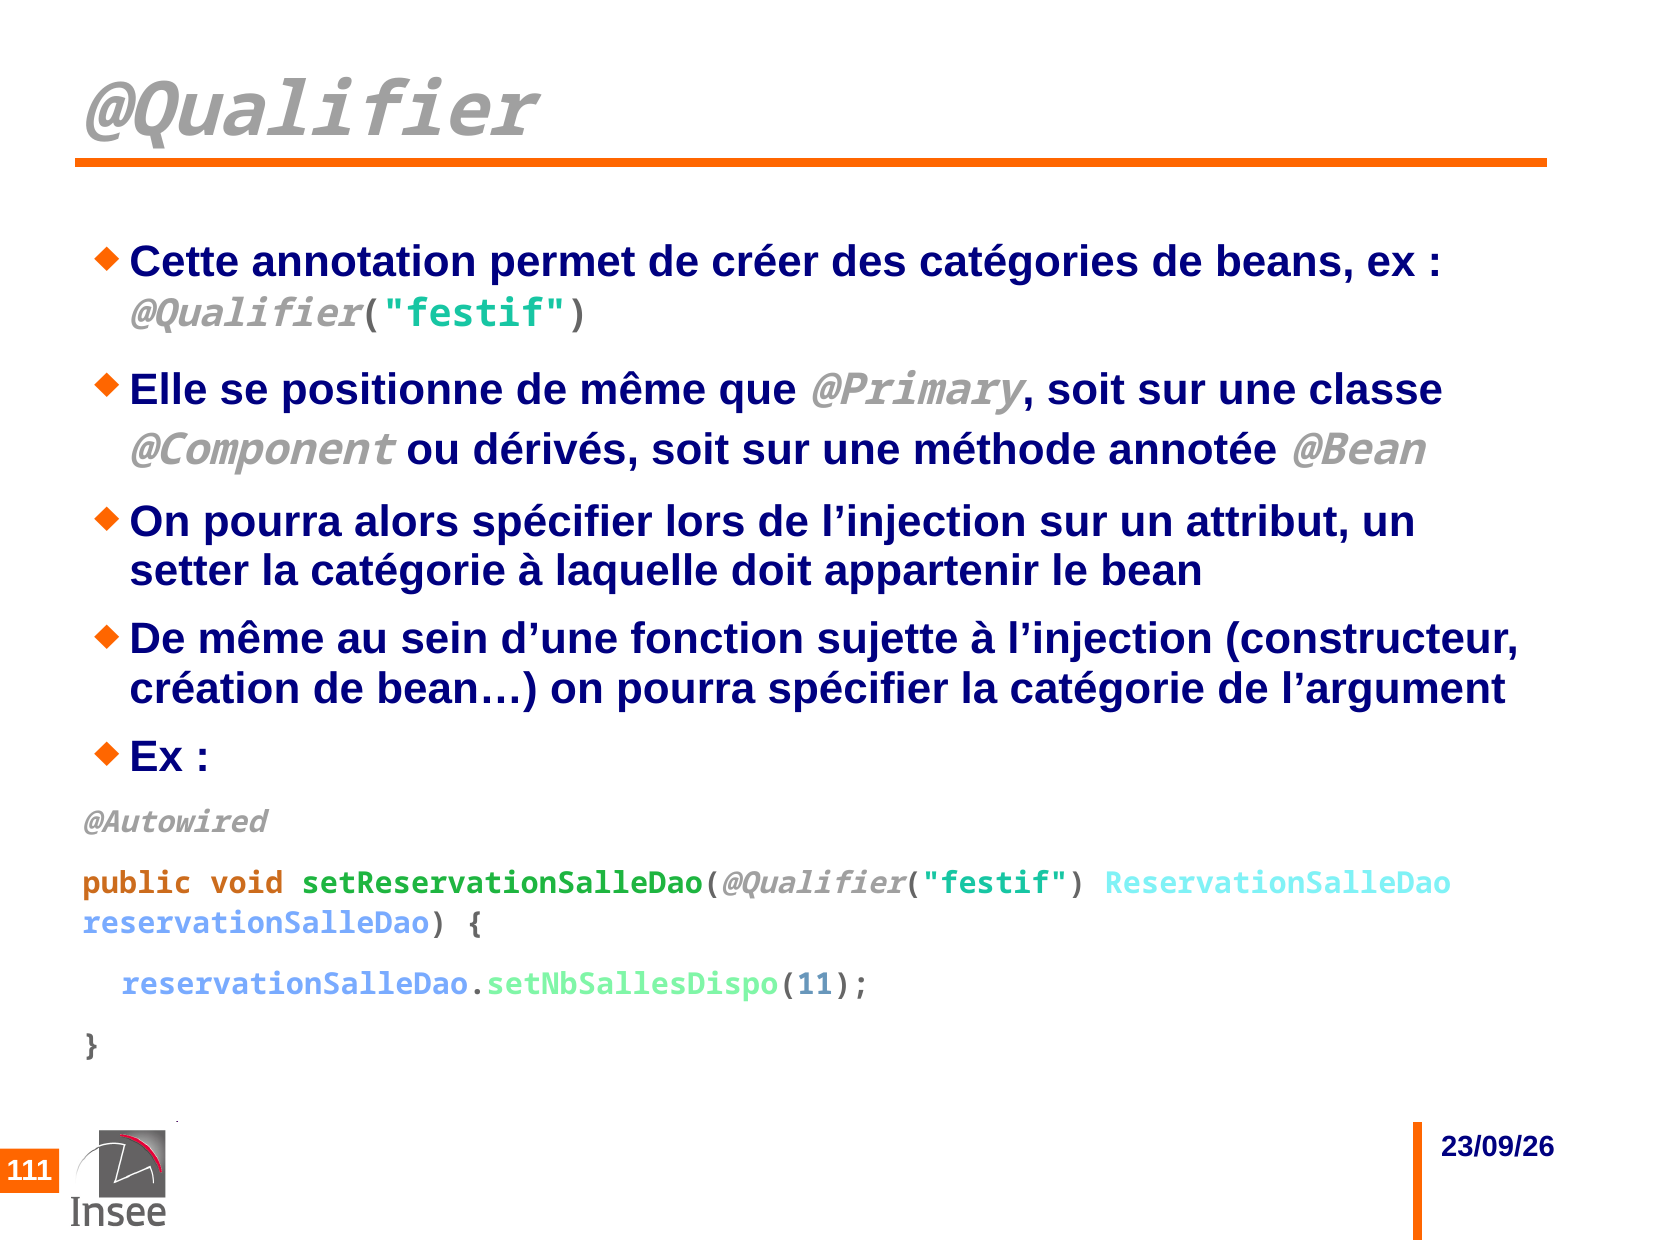

# @Qualifier
Cette annotation permet de créer des catégories de beans, ex : @Qualifier("festif")
Elle se positionne de même que @Primary, soit sur une classe @Component ou dérivés, soit sur une méthode annotée @Bean
On pourra alors spécifier lors de l’injection sur un attribut, un setter la catégorie à laquelle doit appartenir le bean
De même au sein d’une fonction sujette à l’injection (constructeur, création de bean…) on pourra spécifier la catégorie de l’argument
Ex :
@Autowired
public void setReservationSalleDao(@Qualifier("festif") ReservationSalleDao reservationSalleDao) {
reservationSalleDao.setNbSallesDispo(11);
}
111